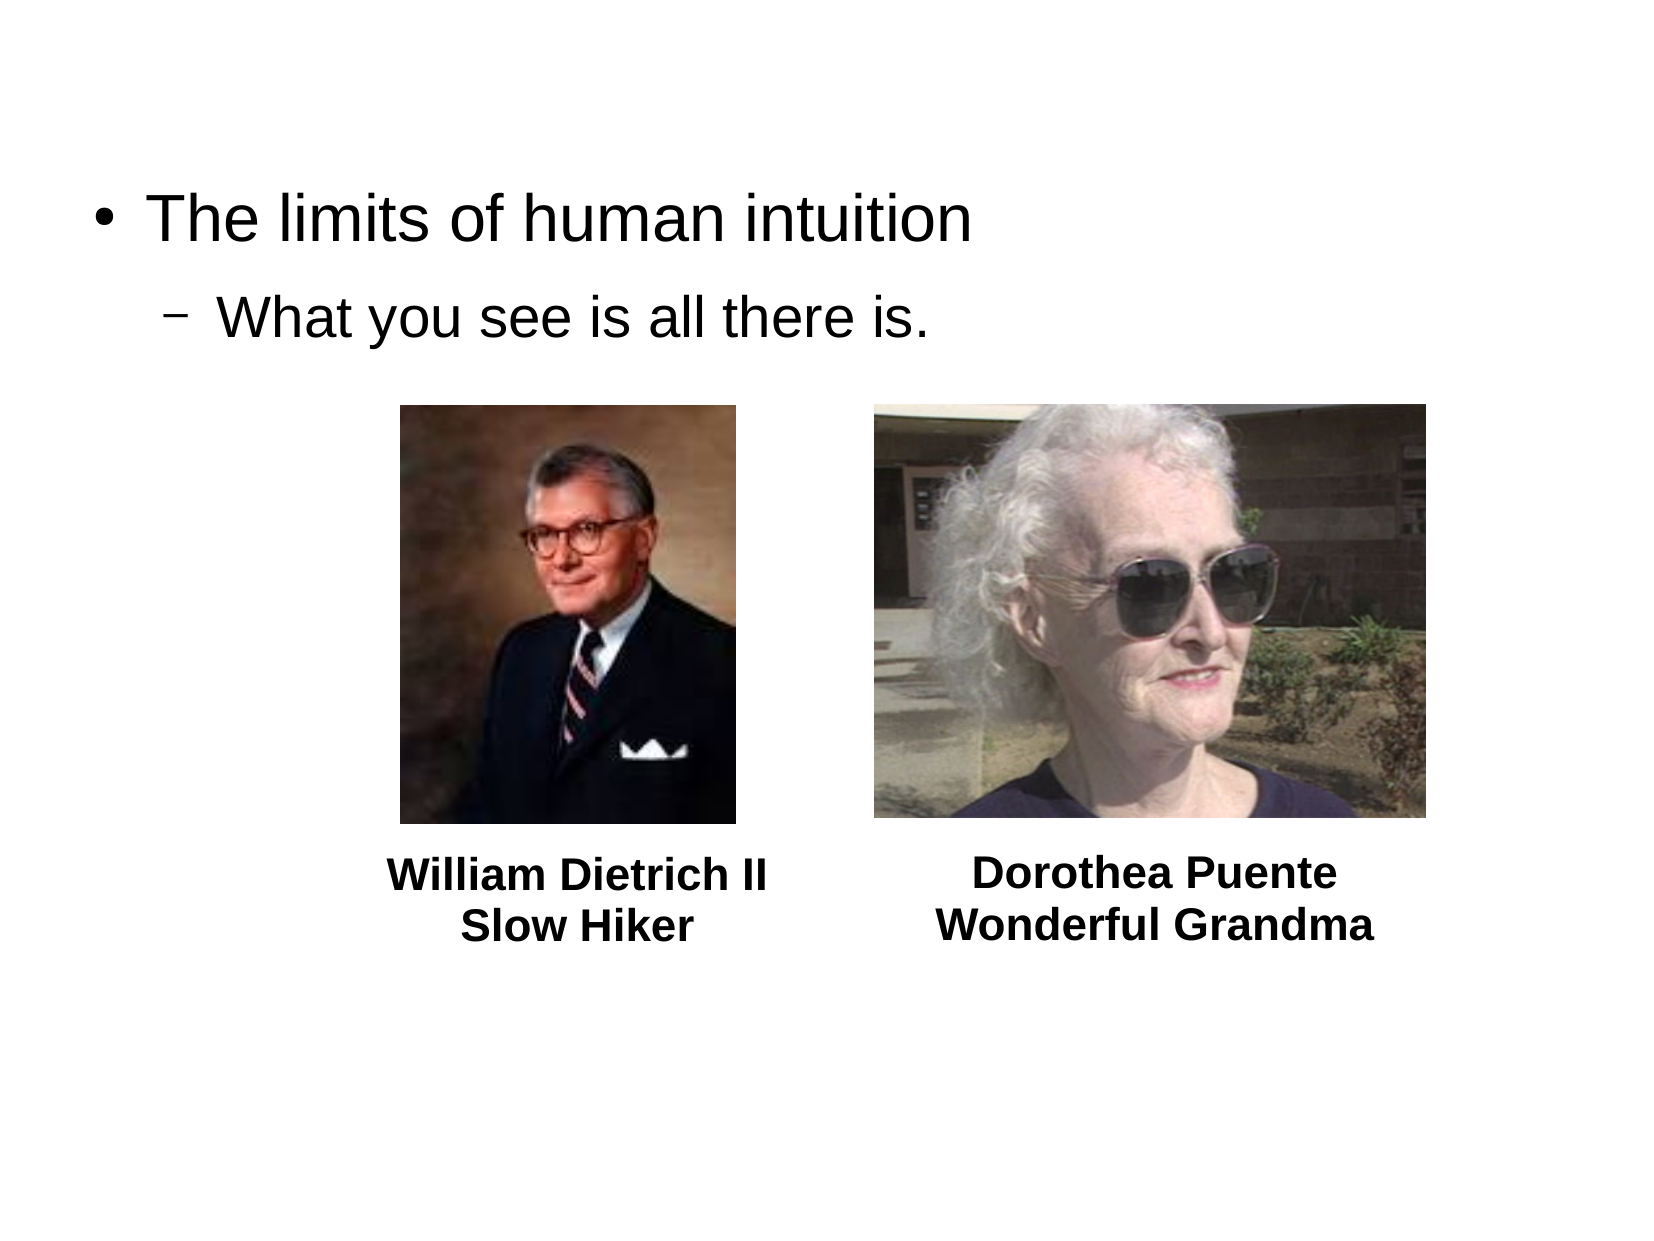

# The limits of human intuition
What you see is all there is.
Dorothea Puente Wonderful Grandma
William Dietrich II
Slow Hiker